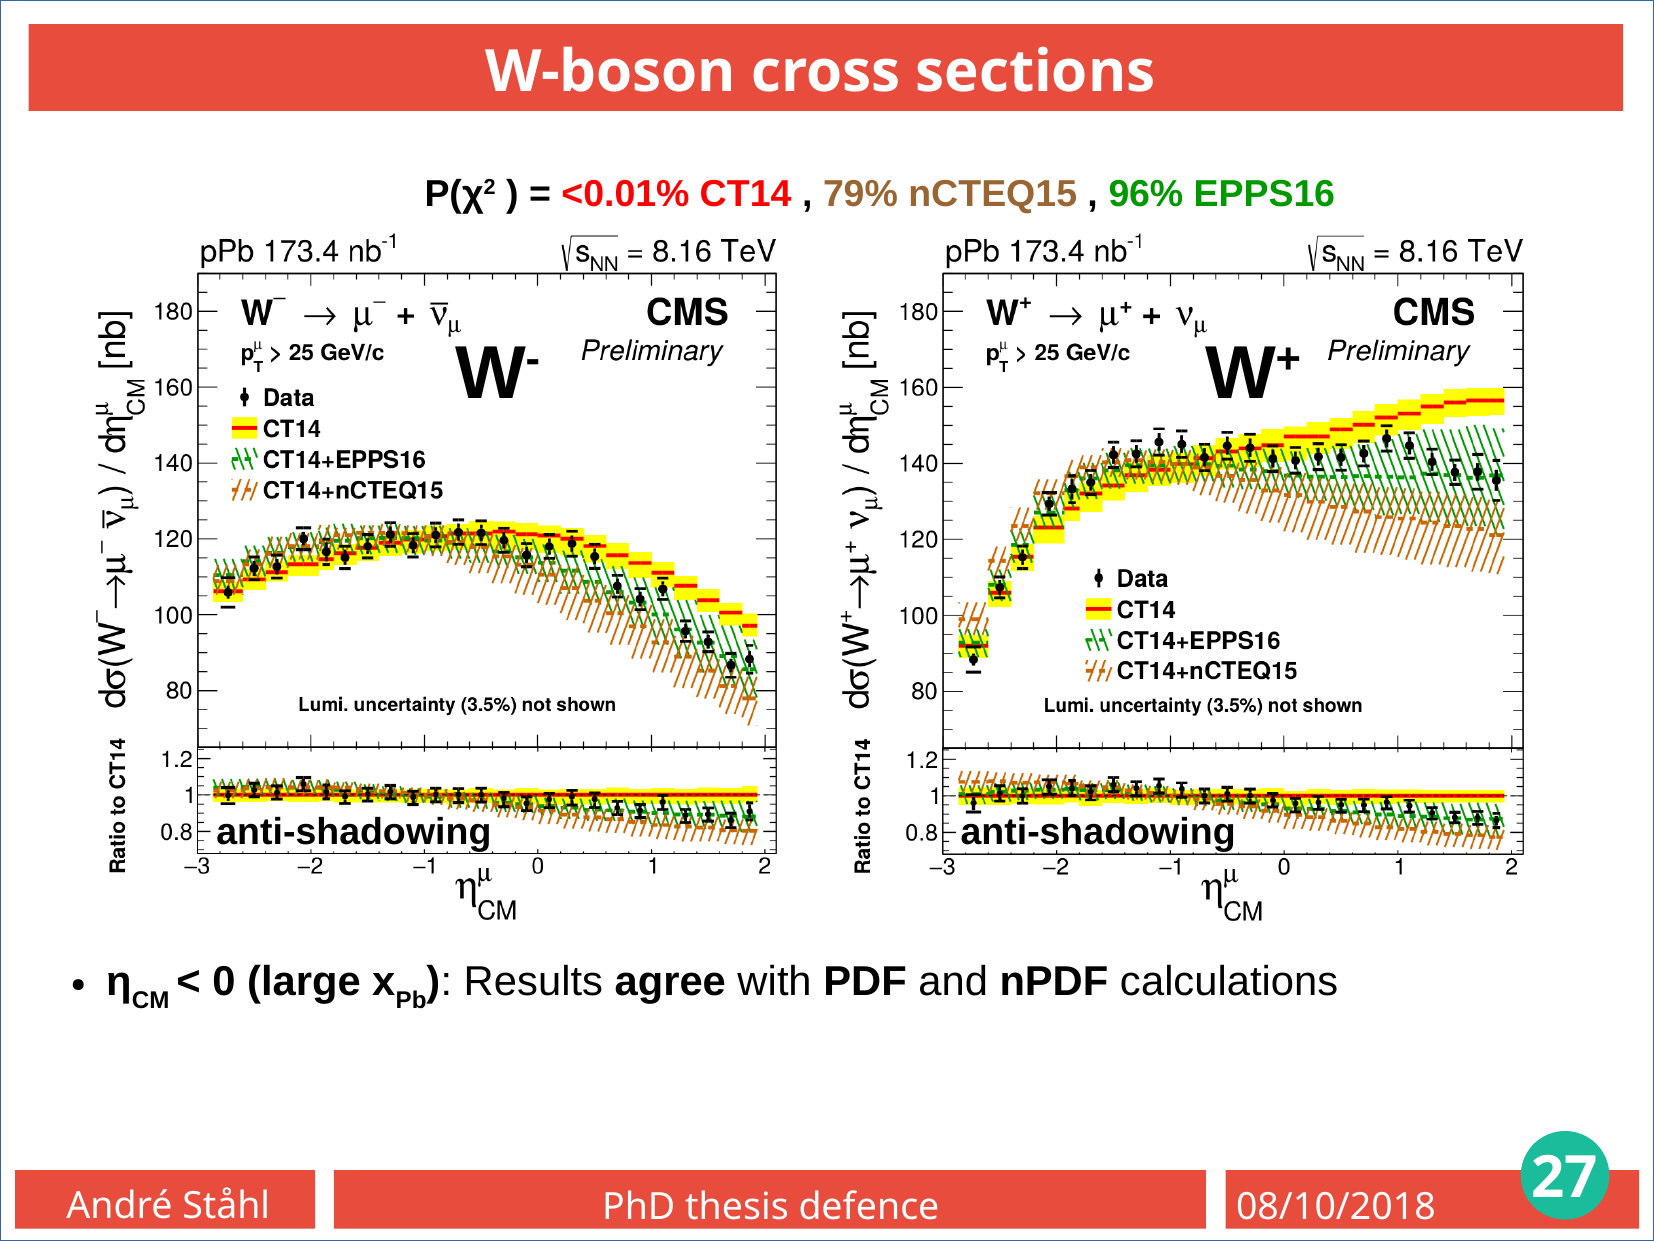

# W-boson cross sections
P(χ2 ) = <0.01% CT14 , 79% nCTEQ15 , 96% EPPS16
W-
W+
anti-shadowing
anti-shadowing
ηCM < 0 (large xPb): Results agree with PDF and nPDF calculations
27
08/10/2018